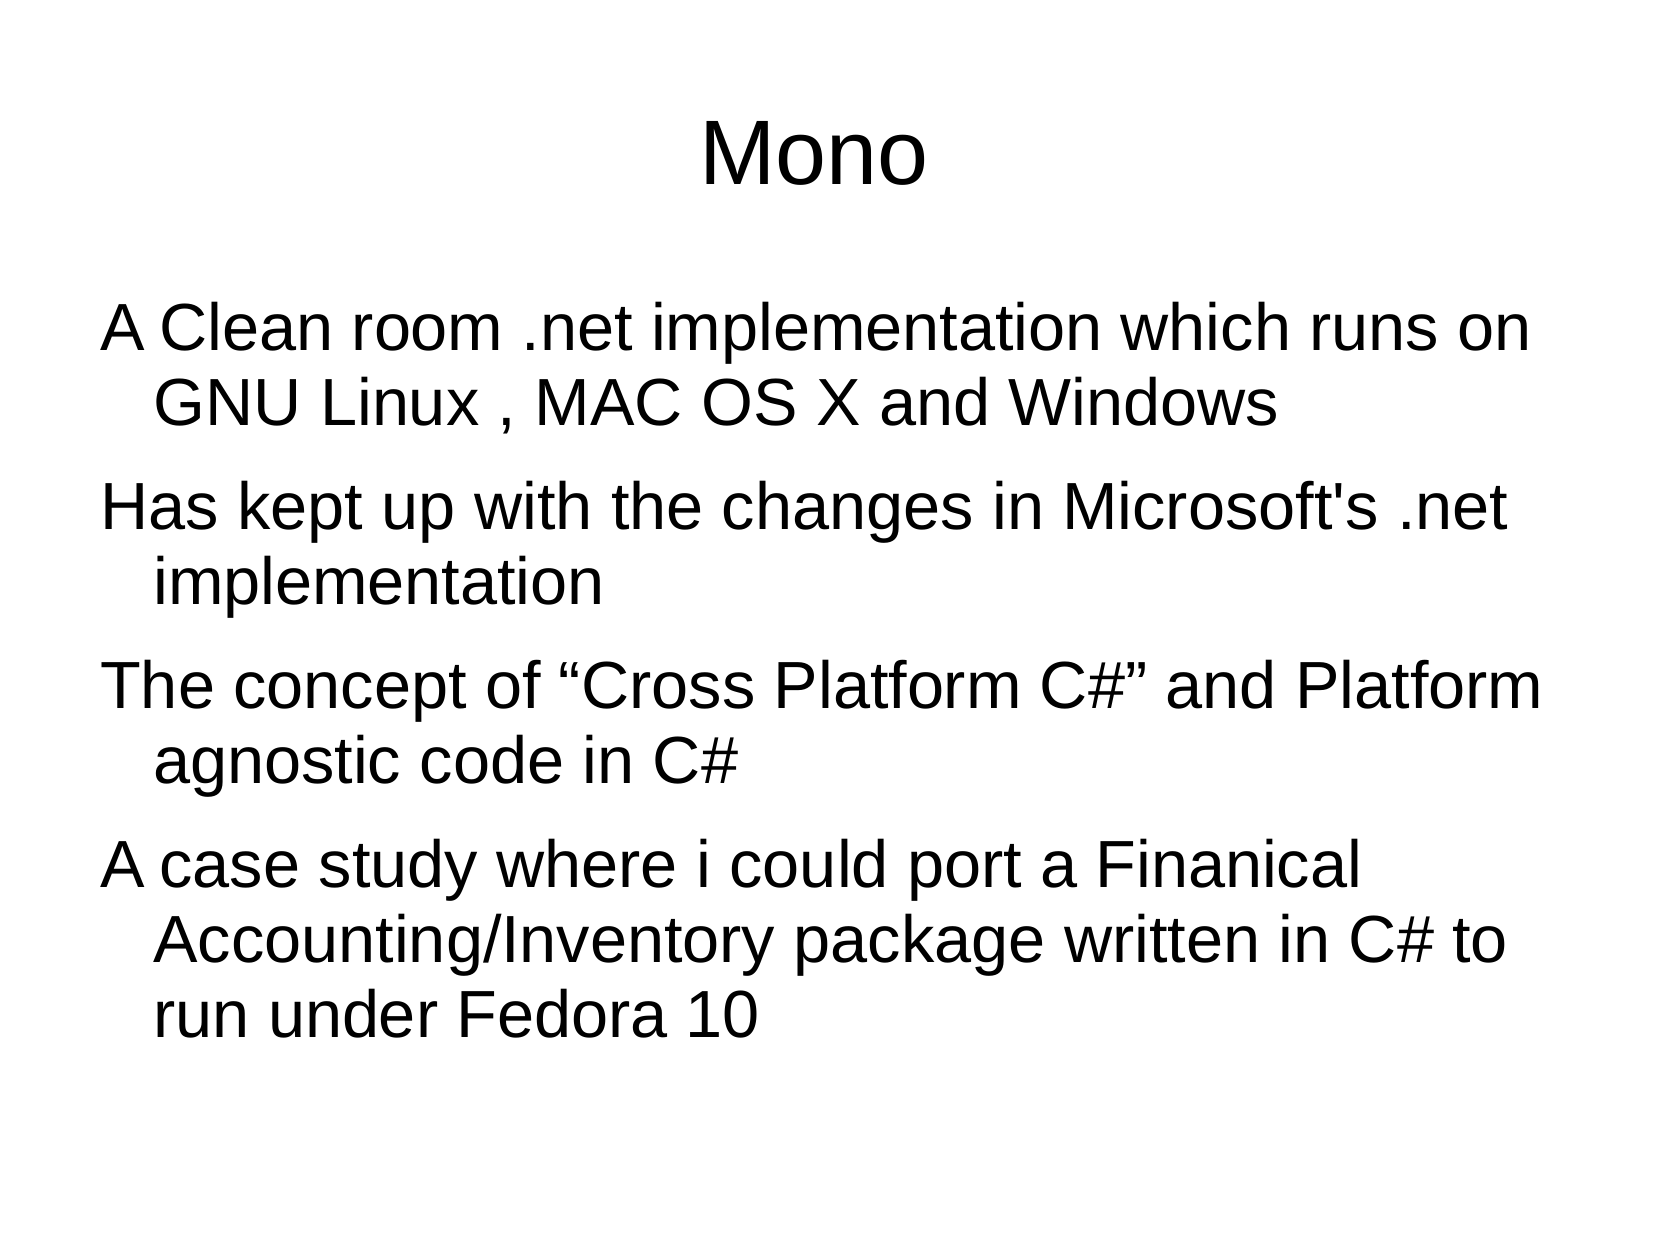

# Mono
A Clean room .net implementation which runs on GNU Linux , MAC OS X and Windows
Has kept up with the changes in Microsoft's .net implementation
The concept of “Cross Platform C#” and Platform agnostic code in C#
A case study where i could port a Finanical Accounting/Inventory package written in C# to run under Fedora 10